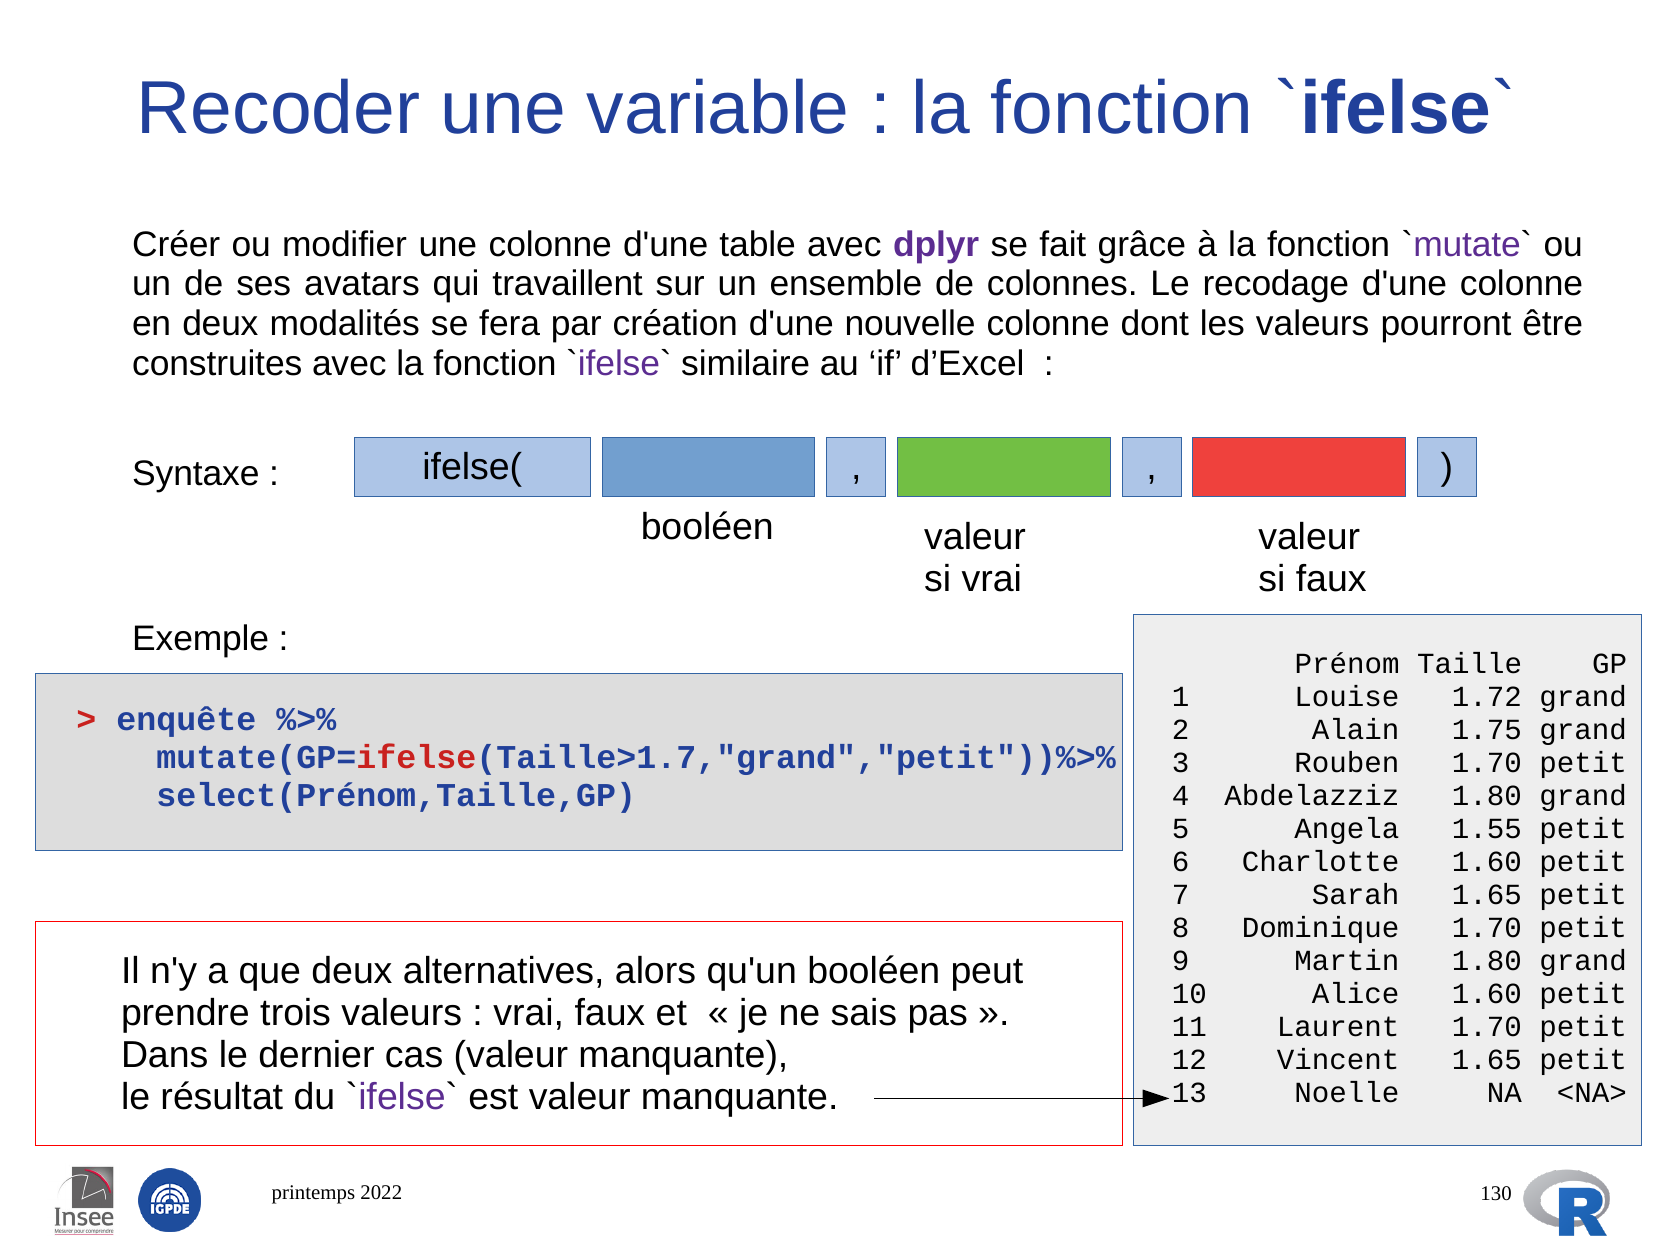

# Recoder une variable : la fonction `ifelse`
Créer ou modifier une colonne d'une table avec dplyr se fait grâce à la fonction `mutate` ou un de ses avatars qui travaillent sur un ensemble de colonnes. Le recodage d'une colonne en deux modalités se fera par création d'une nouvelle colonne dont les valeurs pourront être construites avec la fonction `ifelse` similaire au ‘if’ d’Excel :
Syntaxe :
Exemple :
ifelse(
,
,
)
booléen
valeur
si vrai
valeur
si faux
 Prénom Taille GP
1 Louise 1.72 grand
2 Alain 1.75 grand
3 Rouben 1.70 petit
4 Abdelazziz 1.80 grand
5 Angela 1.55 petit
6 Charlotte 1.60 petit
7 Sarah 1.65 petit
8 Dominique 1.70 petit
9 Martin 1.80 grand
10 Alice 1.60 petit
11 Laurent 1.70 petit
12 Vincent 1.65 petit
13 Noelle NA <NA>
> enquête %>%
 mutate(GP=ifelse(Taille>1.7,"grand","petit"))%>%
 select(Prénom,Taille,GP)
Il n'y a que deux alternatives, alors qu'un booléen peut
prendre trois valeurs : vrai, faux et  « je ne sais pas ».
Dans le dernier cas (valeur manquante),
le résultat du `ifelse` est valeur manquante.
printemps 2022
130